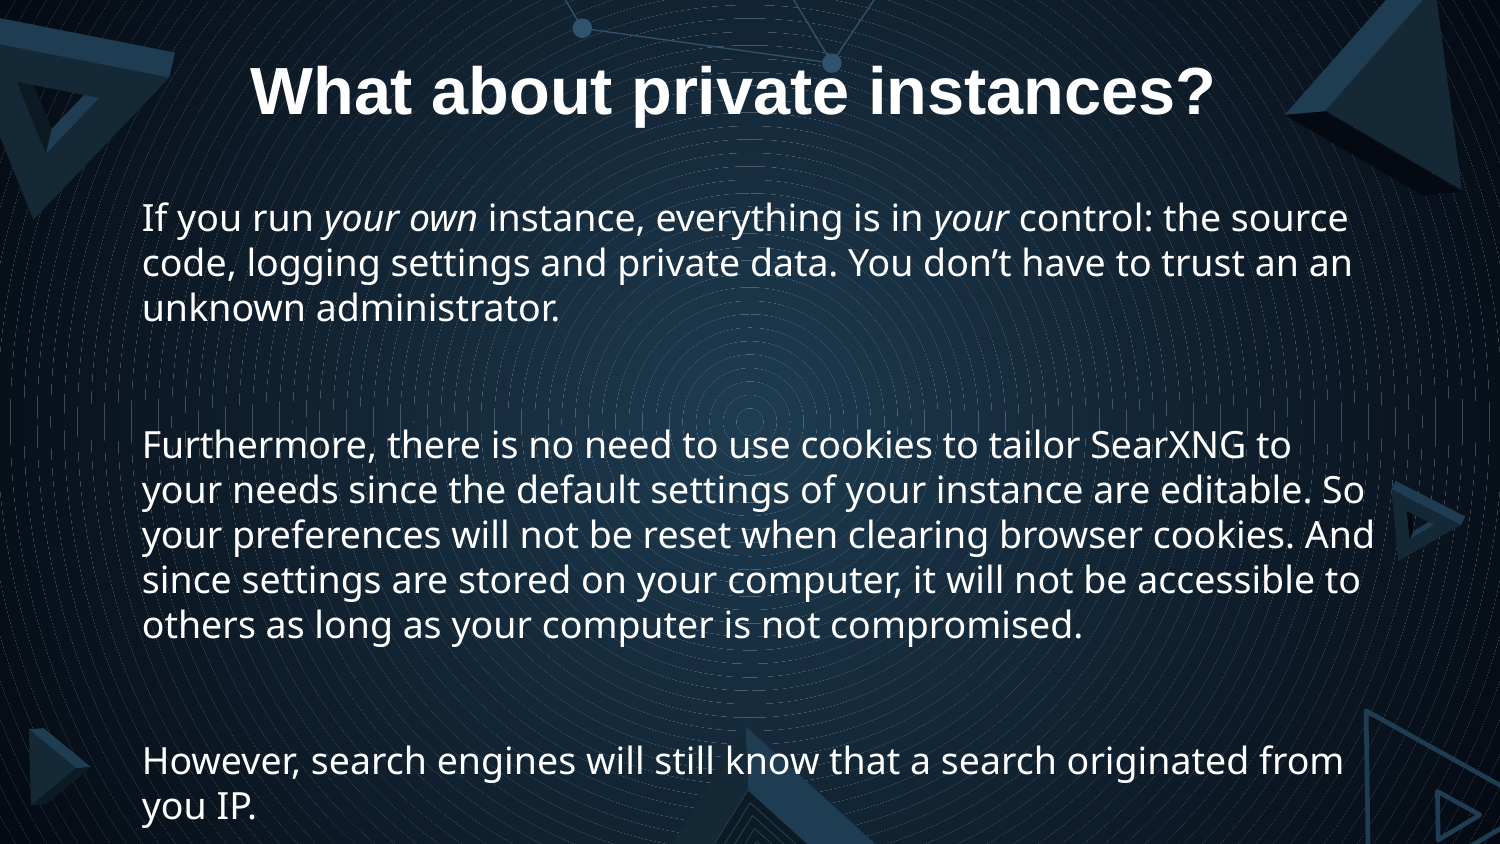

# What about private instances?
If you run your own instance, everything is in your control: the source code, logging settings and private data. You don’t have to trust an an unknown administrator.
Furthermore, there is no need to use cookies to tailor SearXNG to your needs since the default settings of your instance are editable. So your preferences will not be reset when clearing browser cookies. And since settings are stored on your computer, it will not be accessible to others as long as your computer is not compromised.
However, search engines will still know that a search originated from you IP.